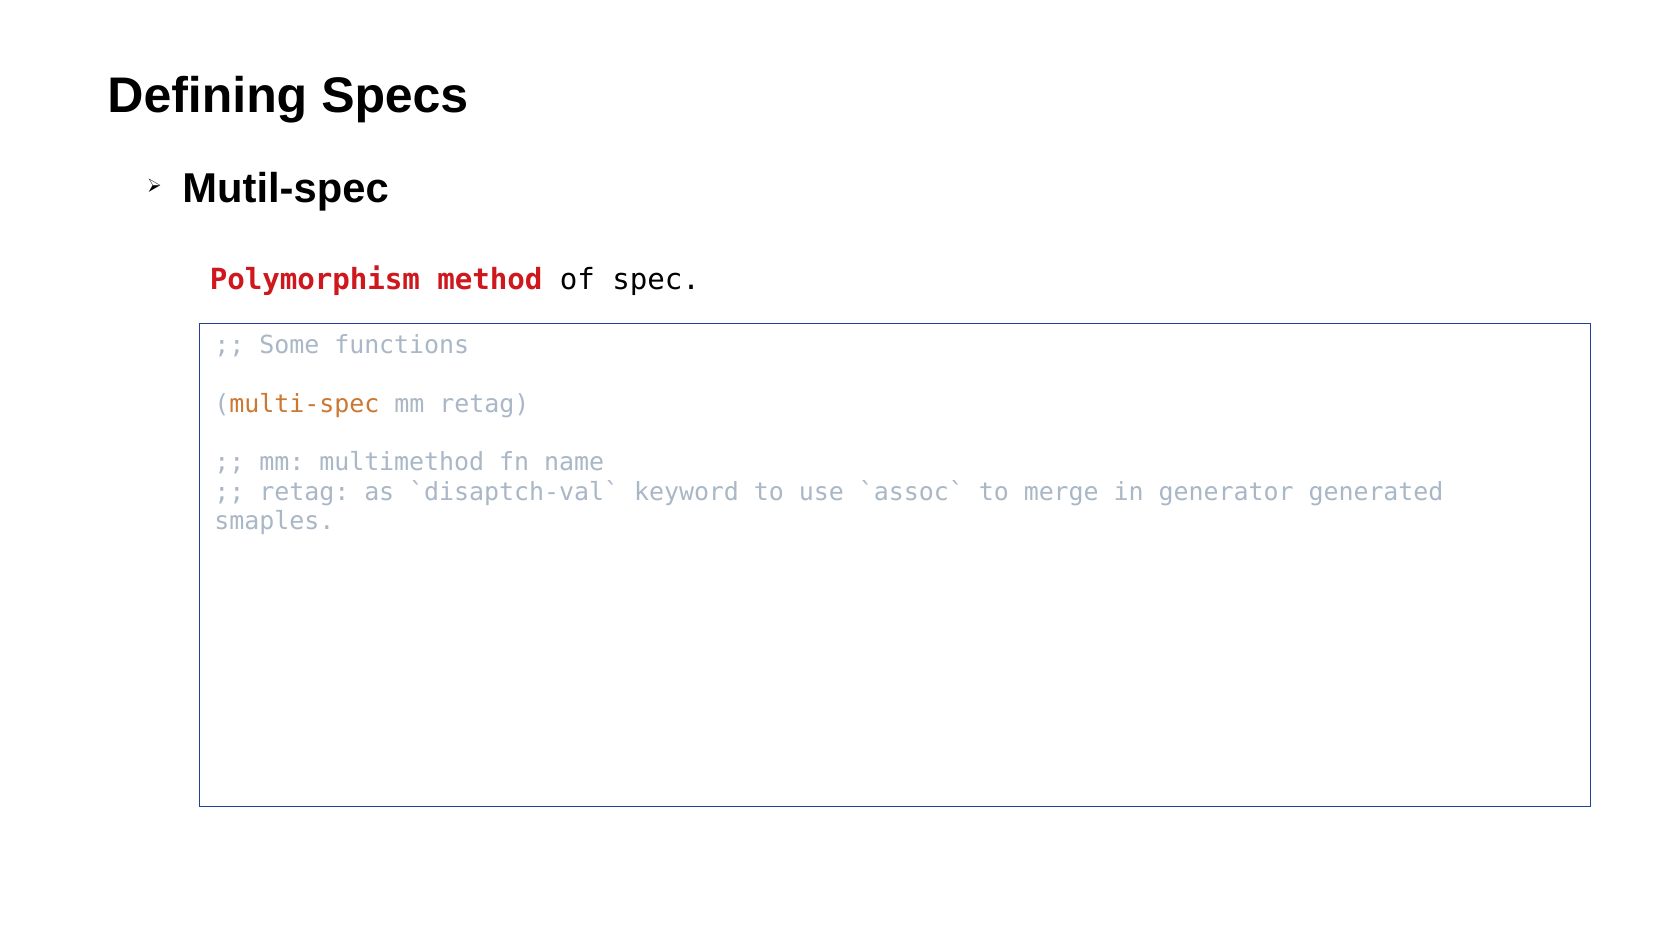

Defining Specs
Mutil-spec
Polymorphism method of spec.
;; Some functions
(multi-spec mm retag)
;; mm: multimethod fn name
;; retag: as `disaptch-val` keyword to use `assoc` to merge in generator generated smaples.